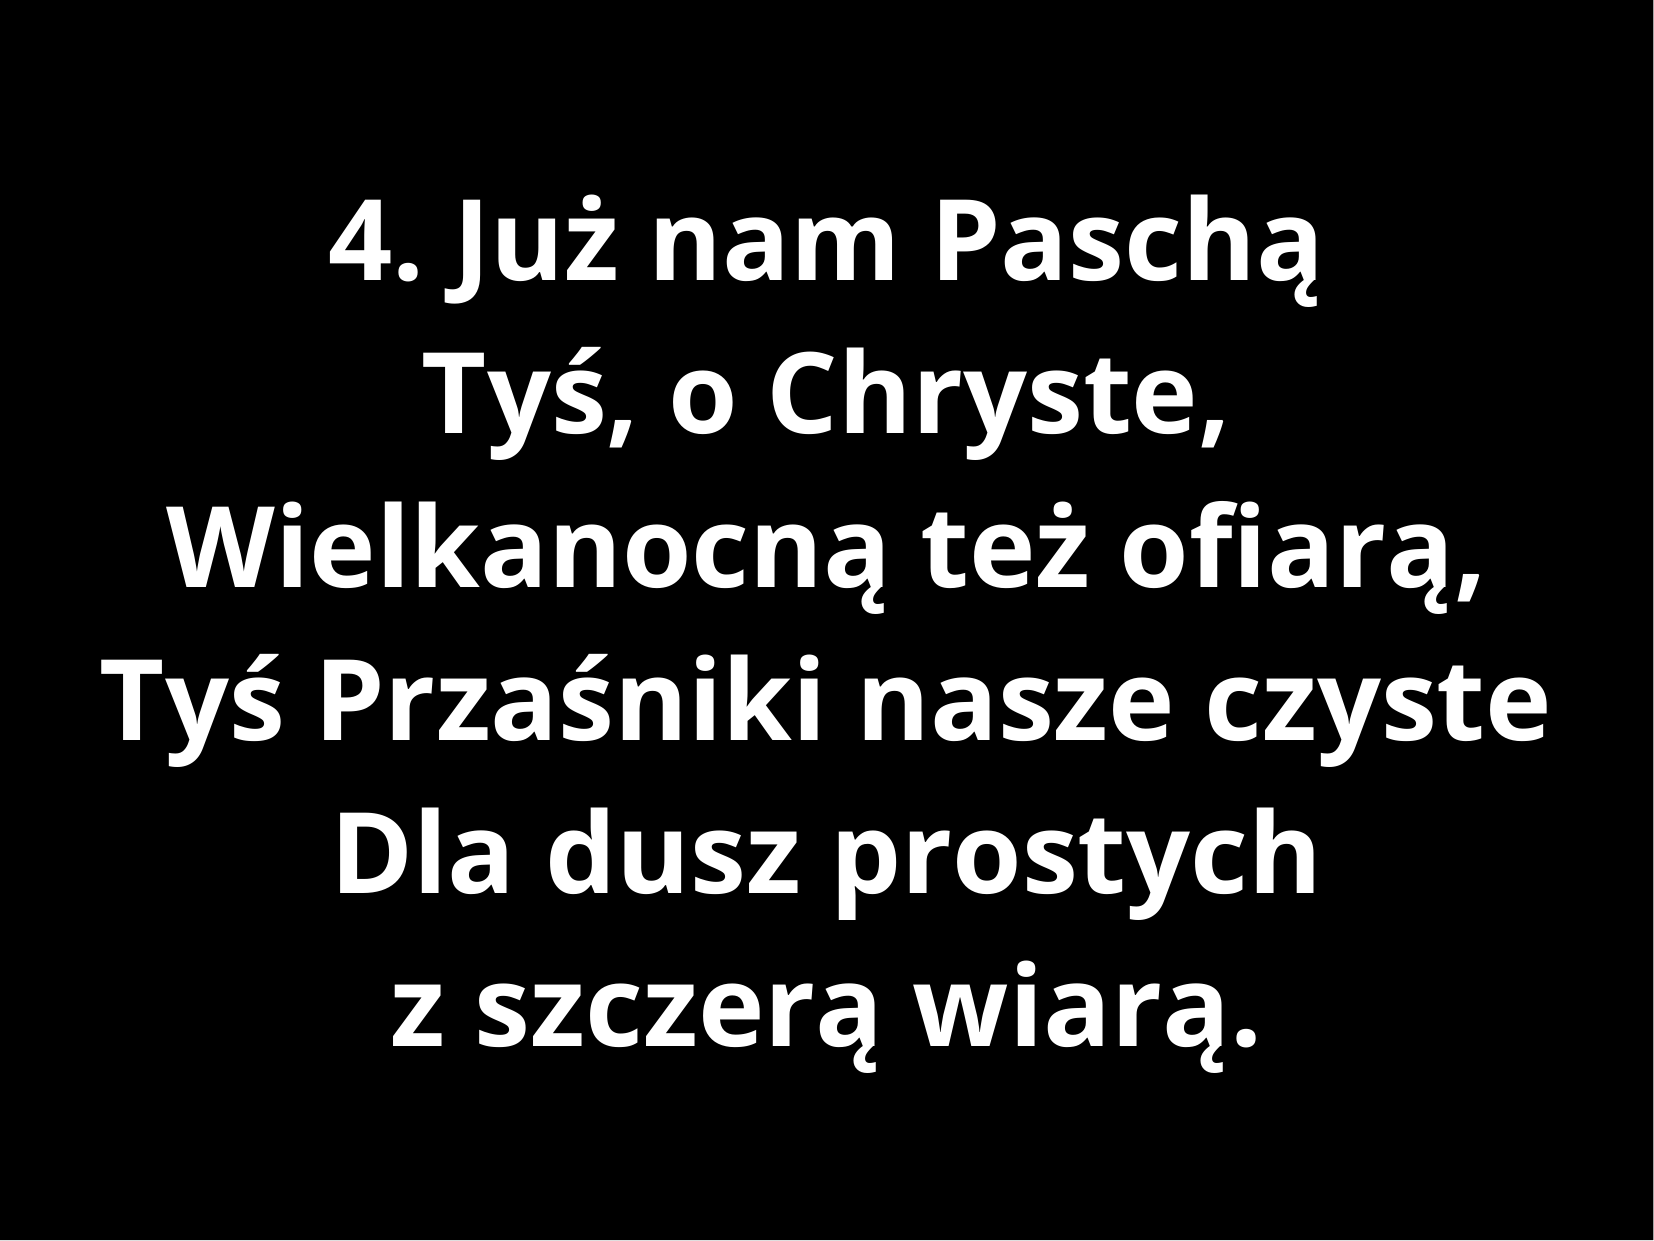

# 4. Już nam Paschą Tyś, o Chryste, Wielkanocną też ofiarą, Tyś Przaśniki nasze czyste Dla dusz prostych z szczerą wiarą.